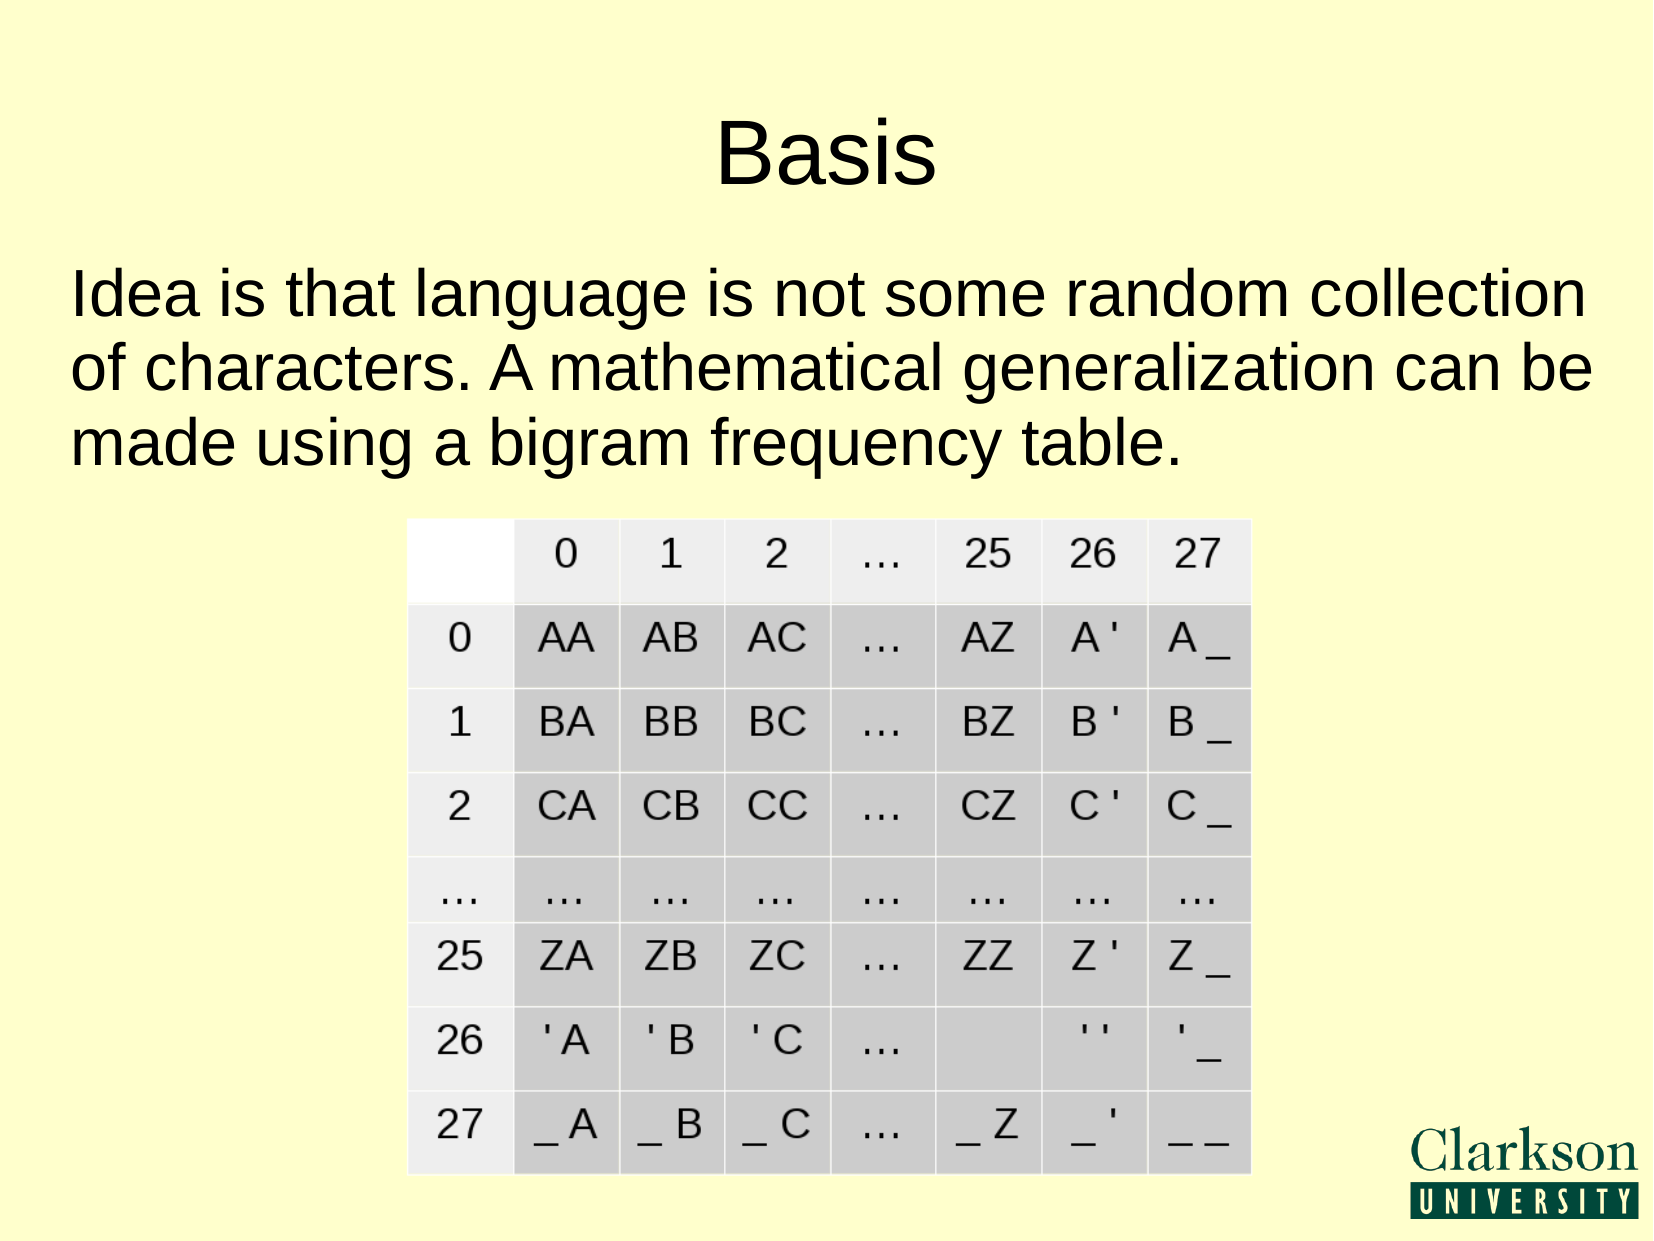

# Basis
Idea is that language is not some random collection of characters. A mathematical generalization can be made using a bigram frequency table.